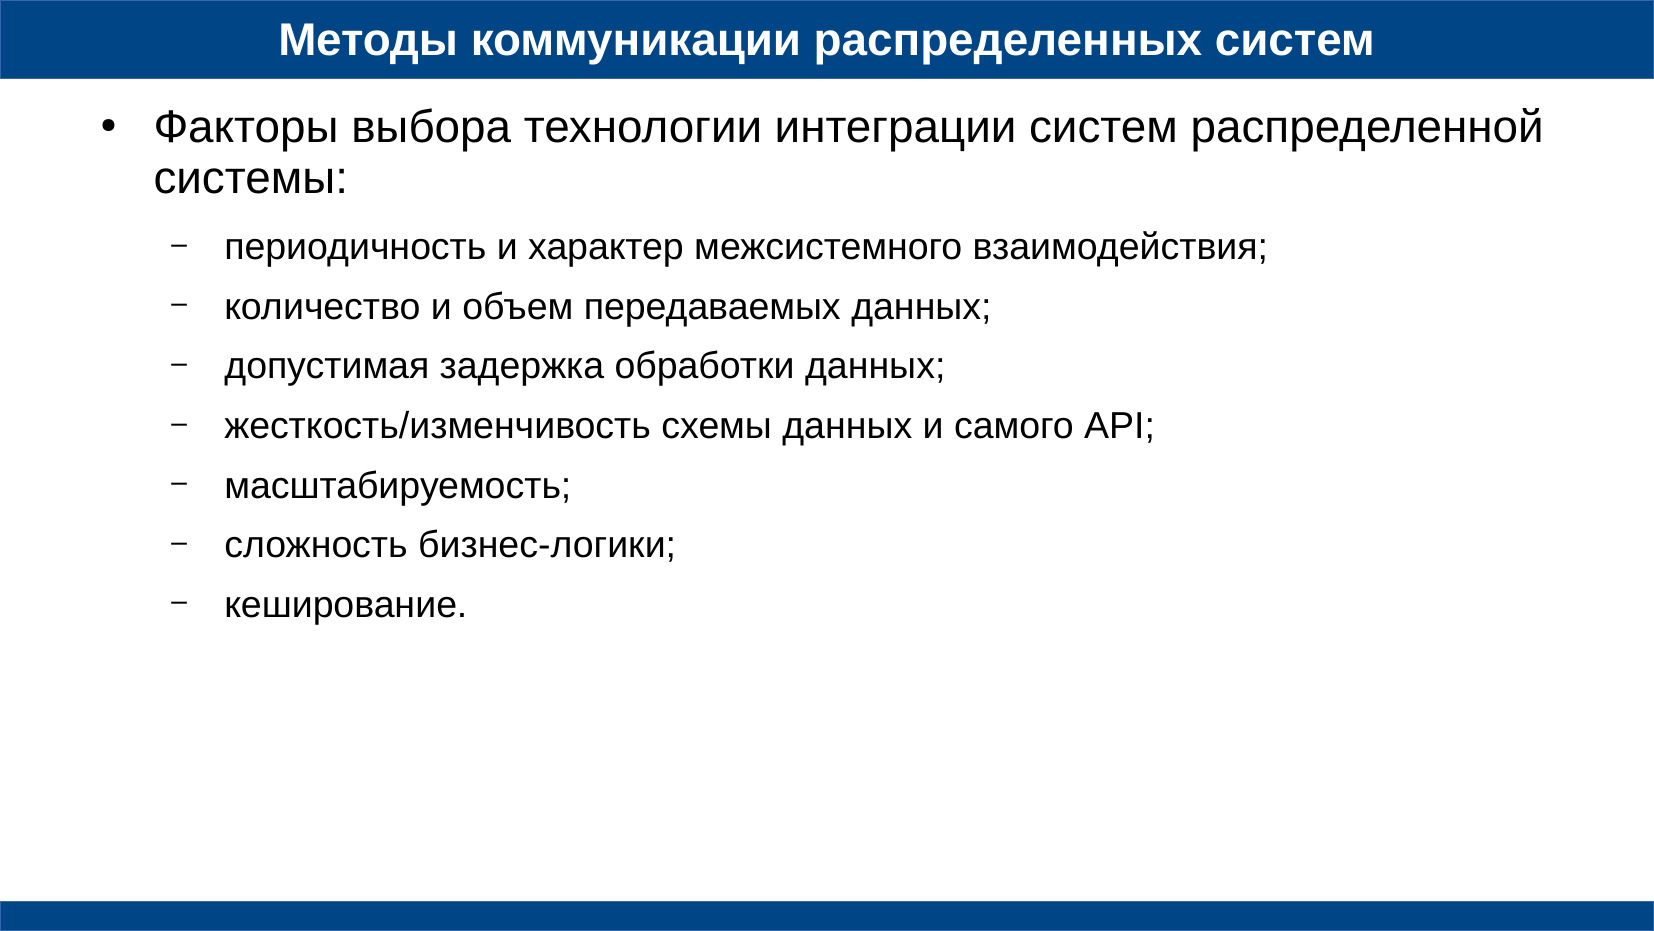

# Методы коммуникации распределенных систем
Факторы выбора технологии интеграции систем распределенной системы:
периодичность и характер межсистемного взаимодействия;
количество и объем передаваемых данных;
допустимая задержка обработки данных;
жесткость/изменчивость схемы данных и самого API;
масштабируемость;
сложность бизнес-логики;
кеширование.